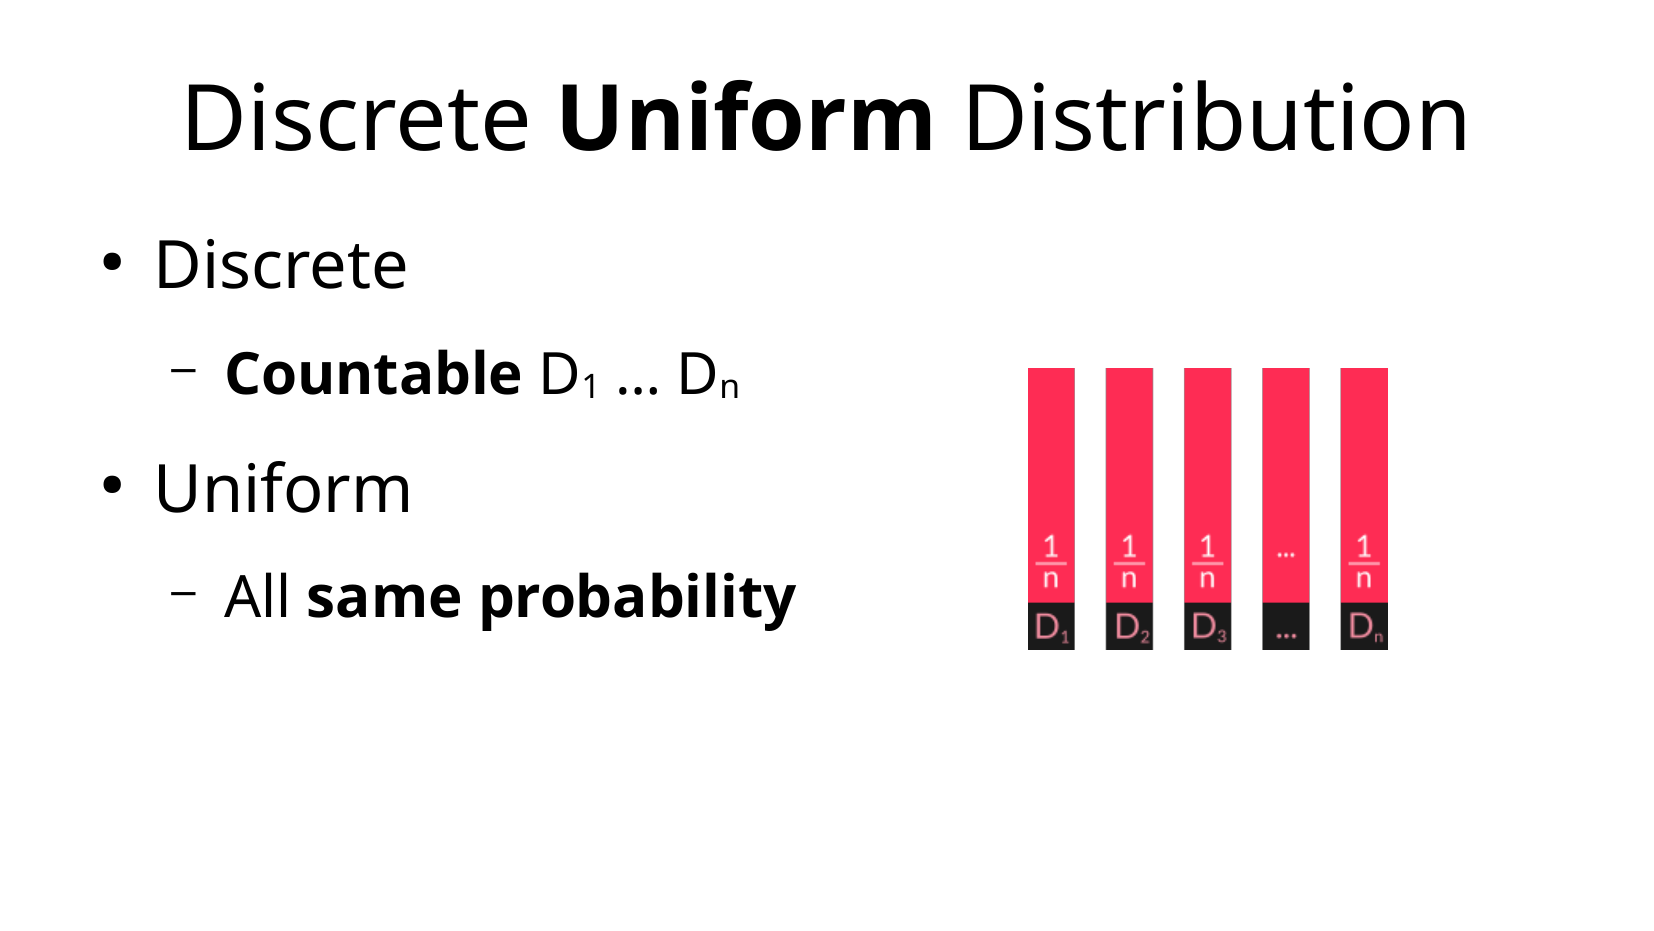

# Discrete Uniform Distribution
Discrete
Countable D1 … Dn
Uniform
All same probability